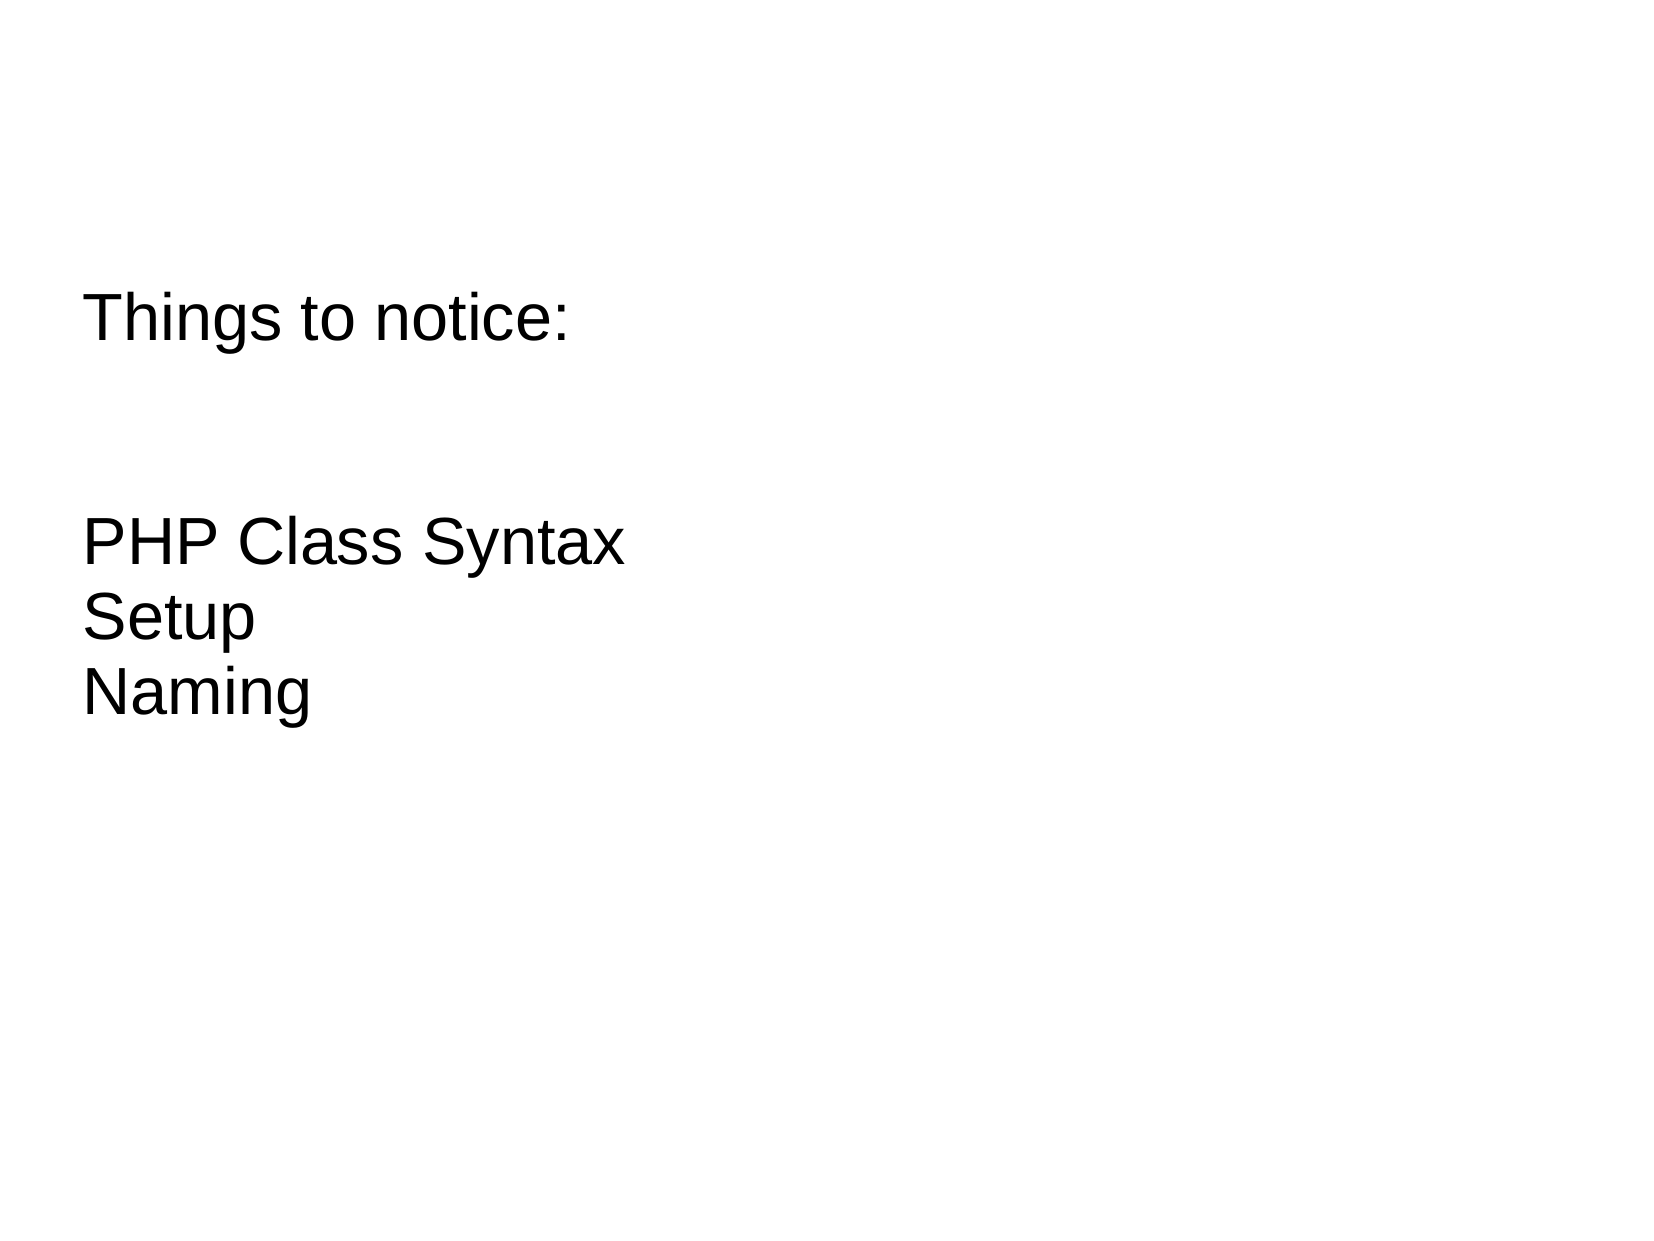

# Things to notice:
PHP Class Syntax
Setup
Naming